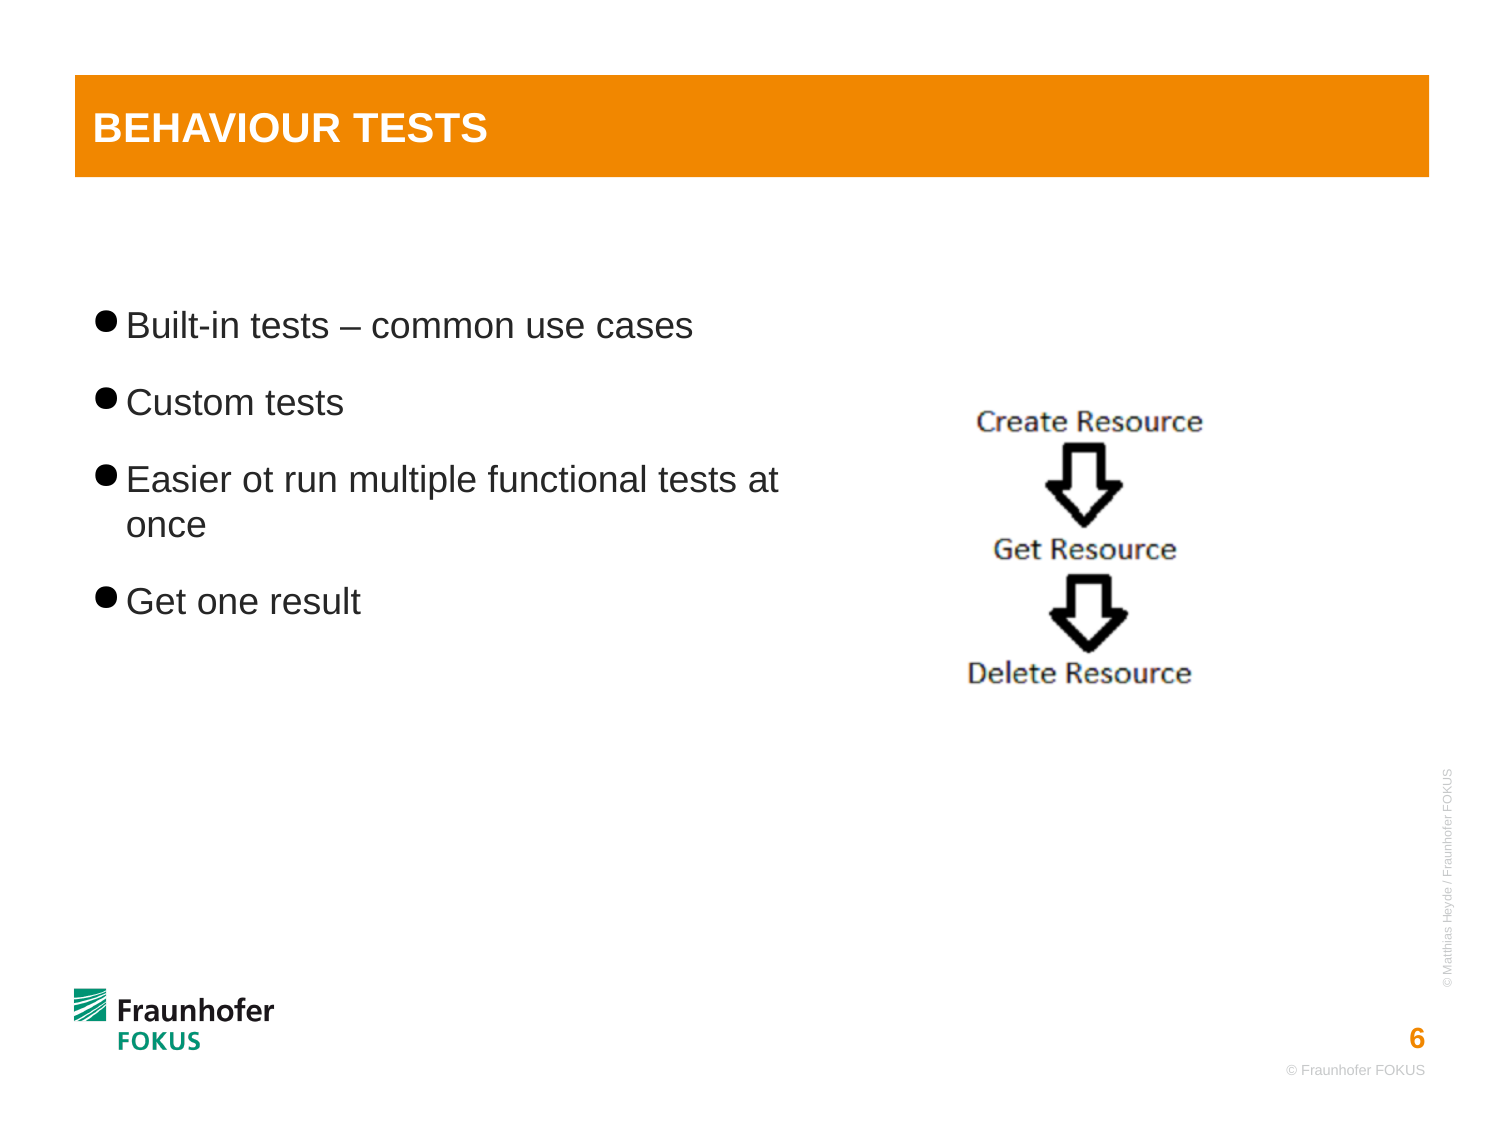

# Behaviour tests
Built-in tests – common use cases
Custom tests
Easier ot run multiple functional tests at once
Get one result
©Matthias Heyde / Fraunhofer FOKUS
© Matthias Heyde / Fraunhofer FOKUS
© Fraunhofer FOKUS